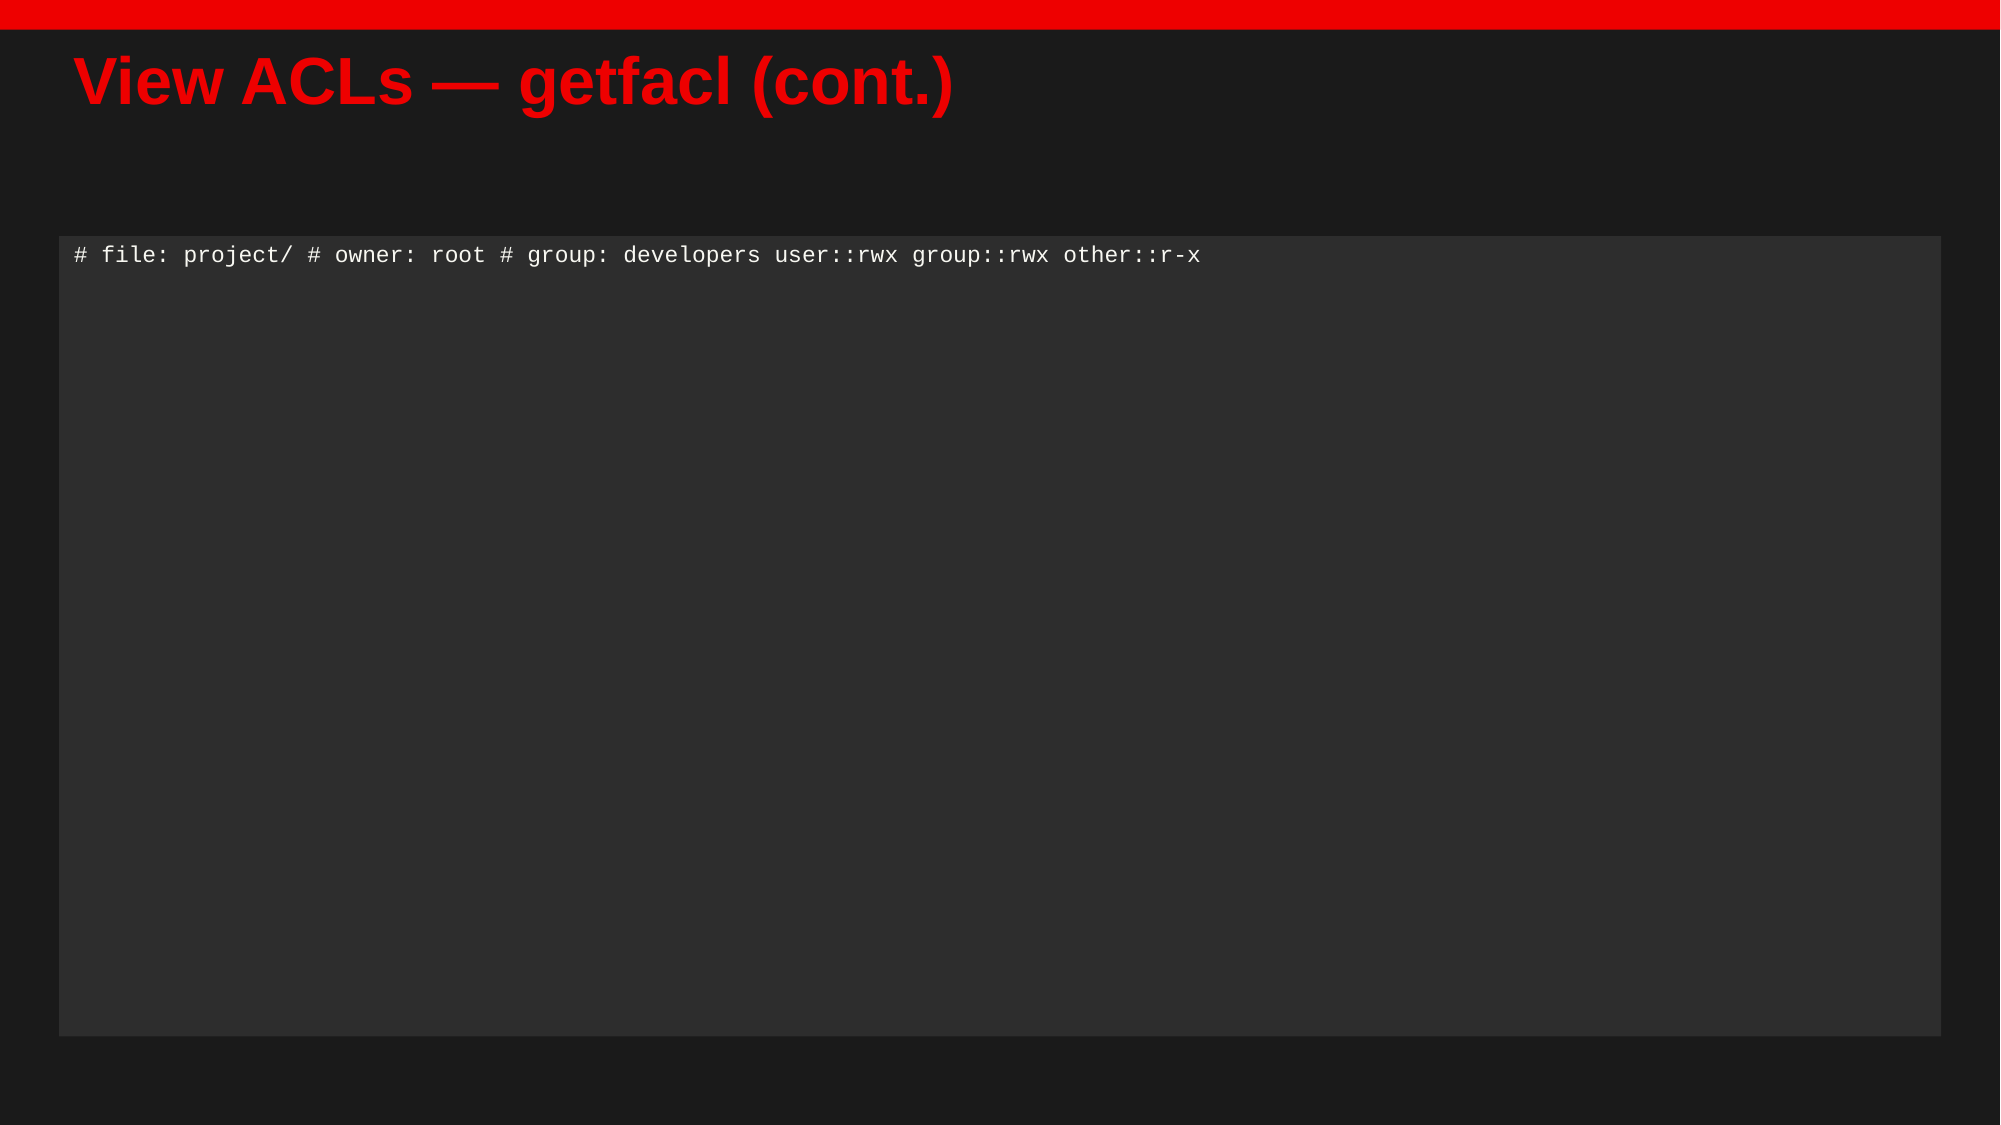

View ACLs — getfacl (cont.)
# file: project/ # owner: root # group: developers user::rwx group::rwx other::r-x